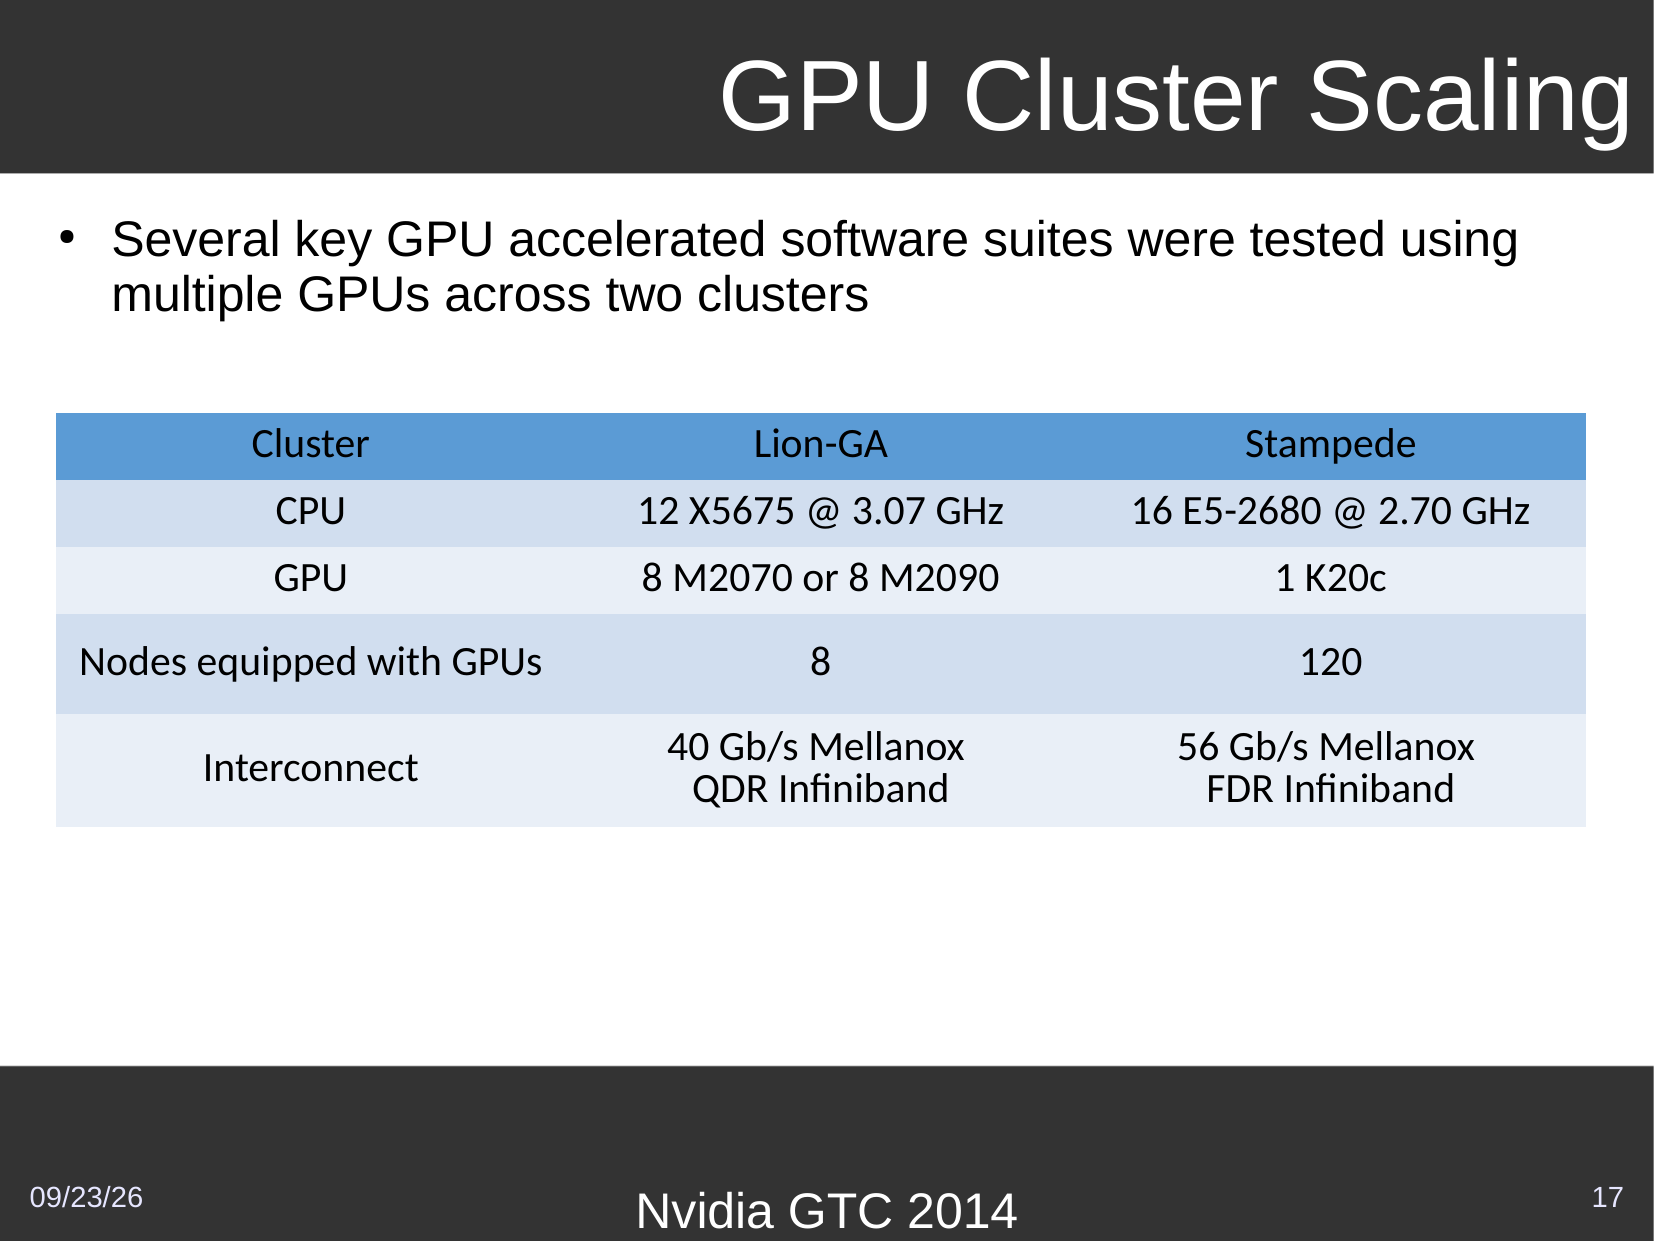

# GPU Cluster Scaling
Several key GPU accelerated software suites were tested using multiple GPUs across two clusters
| Cluster | Lion-GA | Stampede |
| --- | --- | --- |
| CPU | 12 X5675 @ 3.07 GHz | 16 E5-2680 @ 2.70 GHz |
| GPU | 8 M2070 or 8 M2090 | 1 K20c |
| Nodes equipped with GPUs | 8 | 120 |
| Interconnect | 40 Gb/s Mellanox QDR Infiniband | 56 Gb/s Mellanox FDR Infiniband |
17
Nvidia GTC 2014